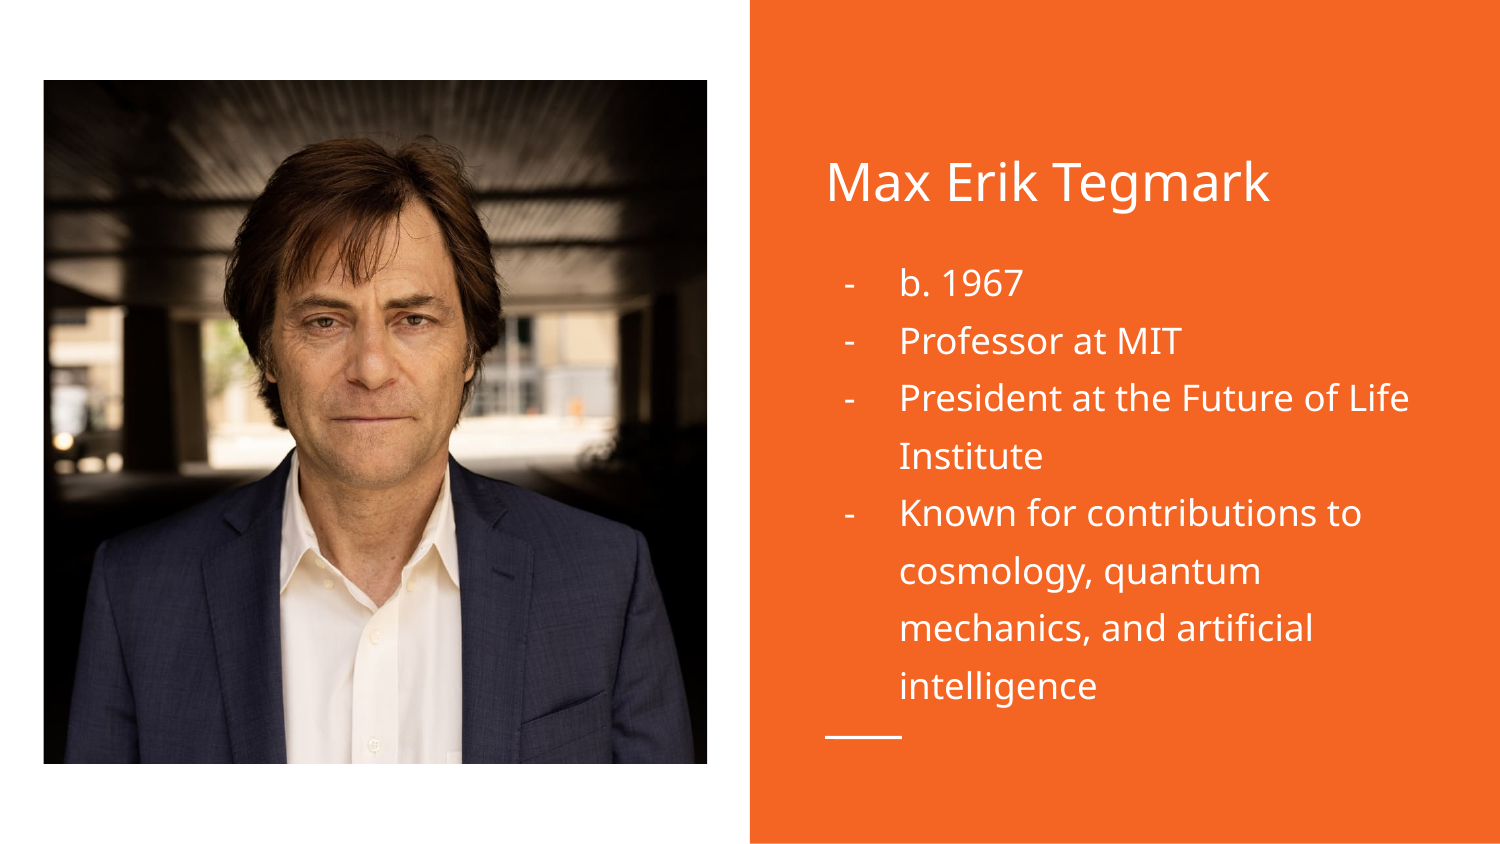

Max Erik Tegmark
b. 1967
Professor at MIT
President at the Future of Life Institute
Known for contributions to cosmology, quantum mechanics, and artificial intelligence
#